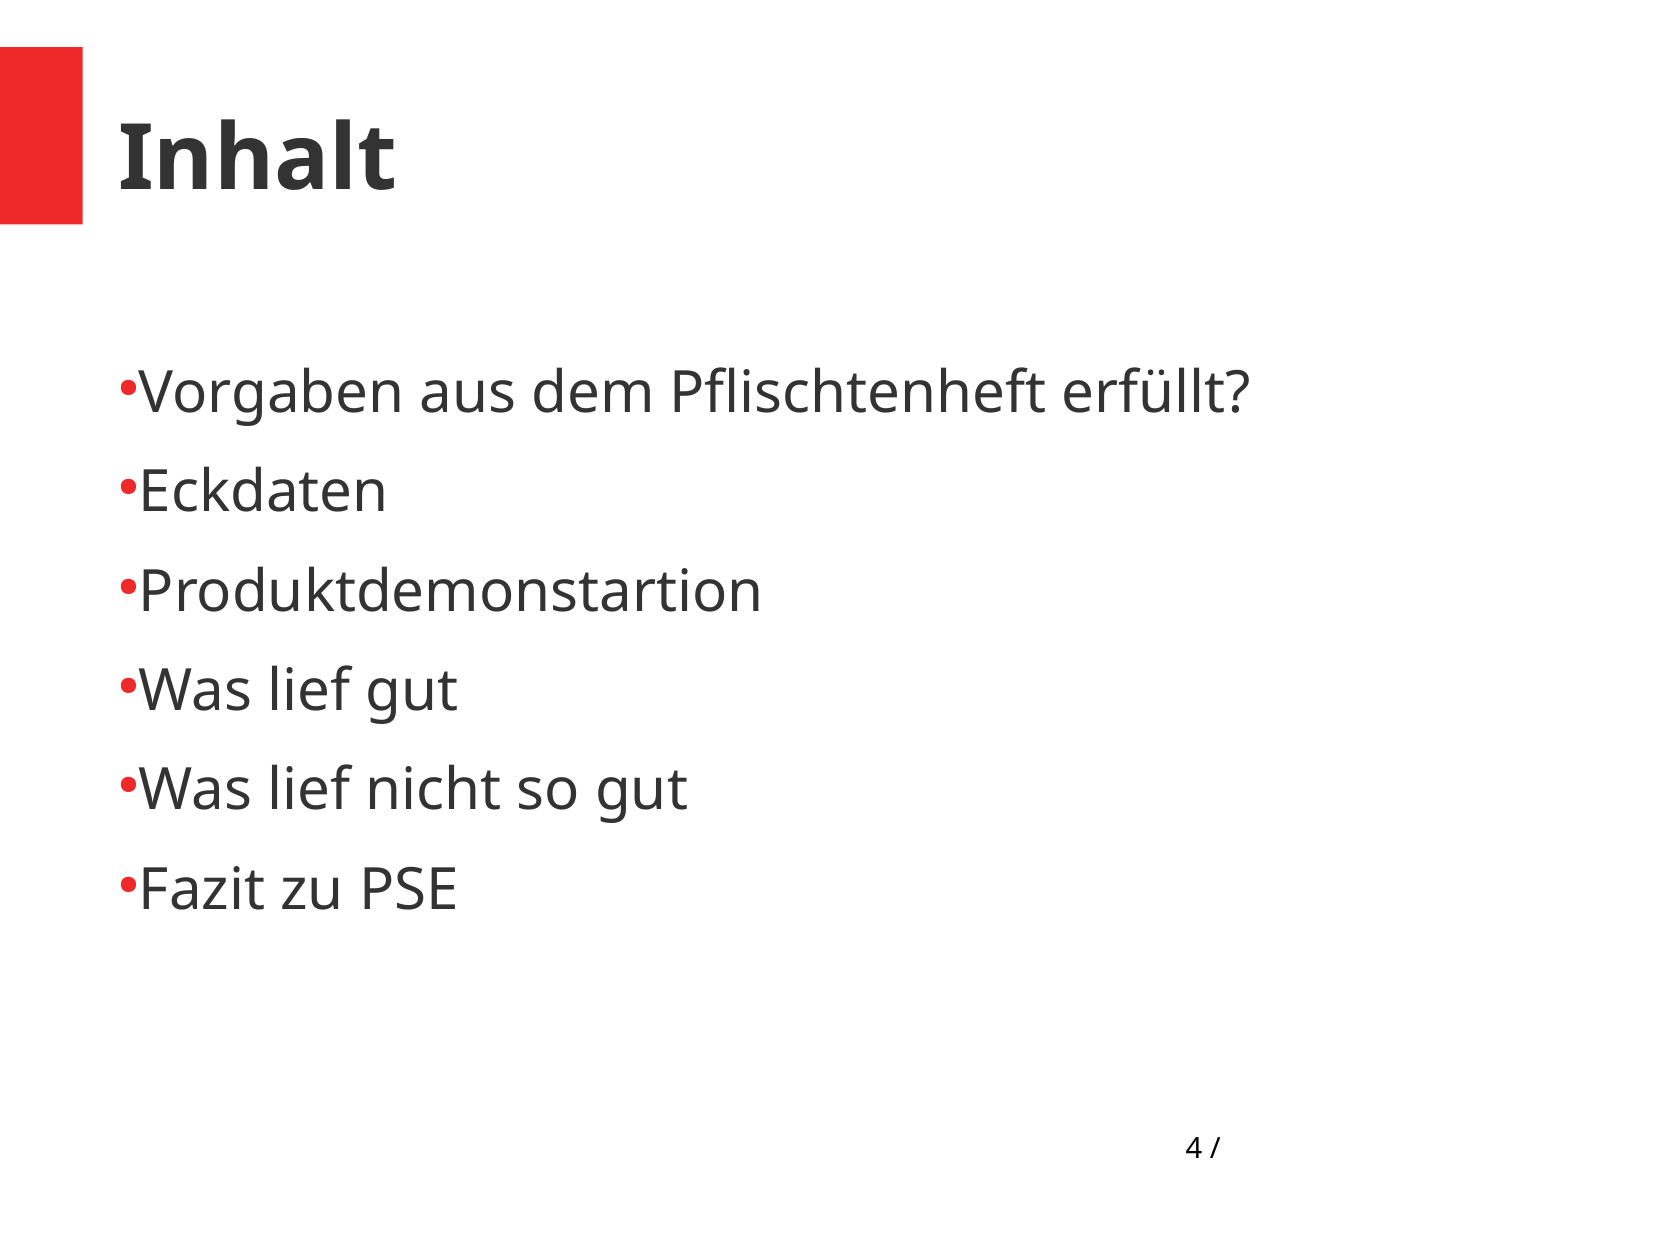

# Inhalt
Vorgaben aus dem Pflischtenheft erfüllt?
Eckdaten
Produktdemonstartion
Was lief gut
Was lief nicht so gut
Fazit zu PSE